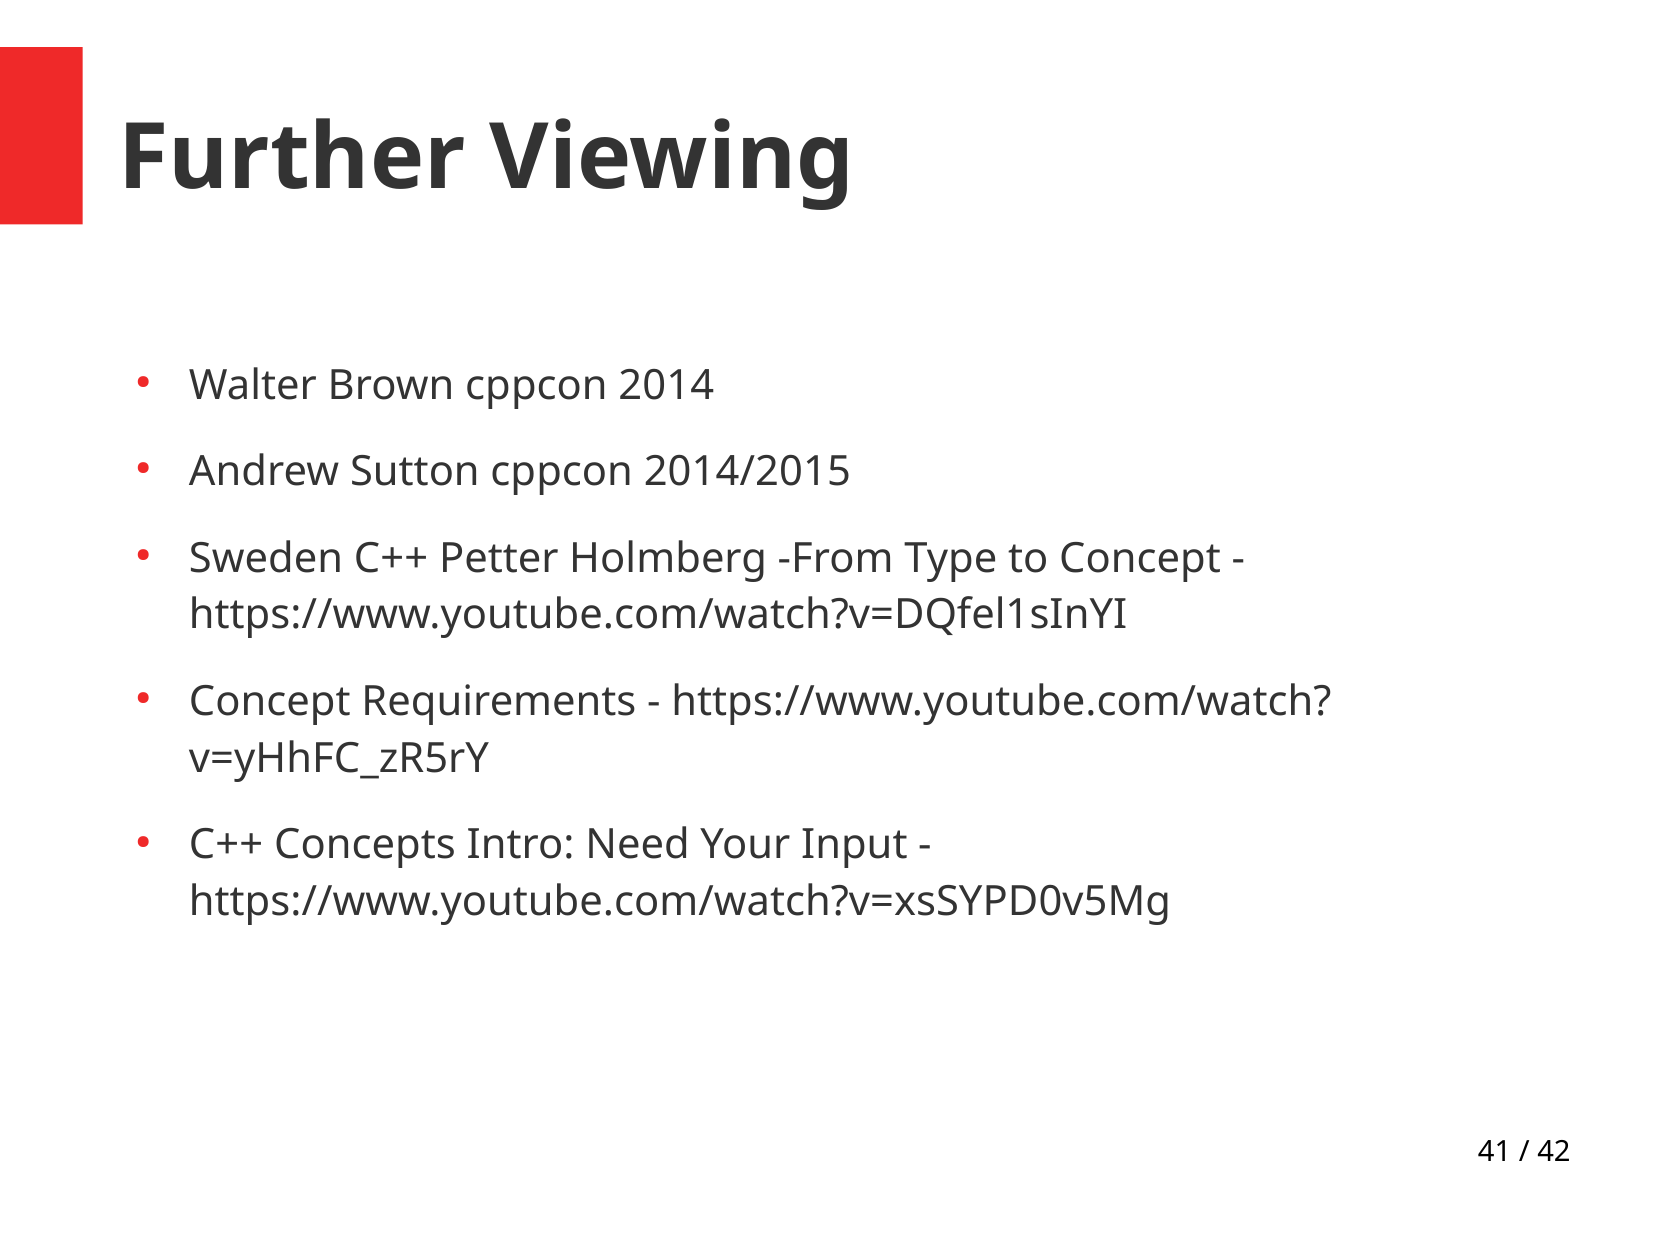

# Further Viewing
Walter Brown cppcon 2014
Andrew Sutton cppcon 2014/2015
Sweden C++ Petter Holmberg -From Type to Concept - https://www.youtube.com/watch?v=DQfel1sInYI
Concept Requirements - https://www.youtube.com/watch?v=yHhFC_zR5rY
C++ Concepts Intro: Need Your Input - https://www.youtube.com/watch?v=xsSYPD0v5Mg
41